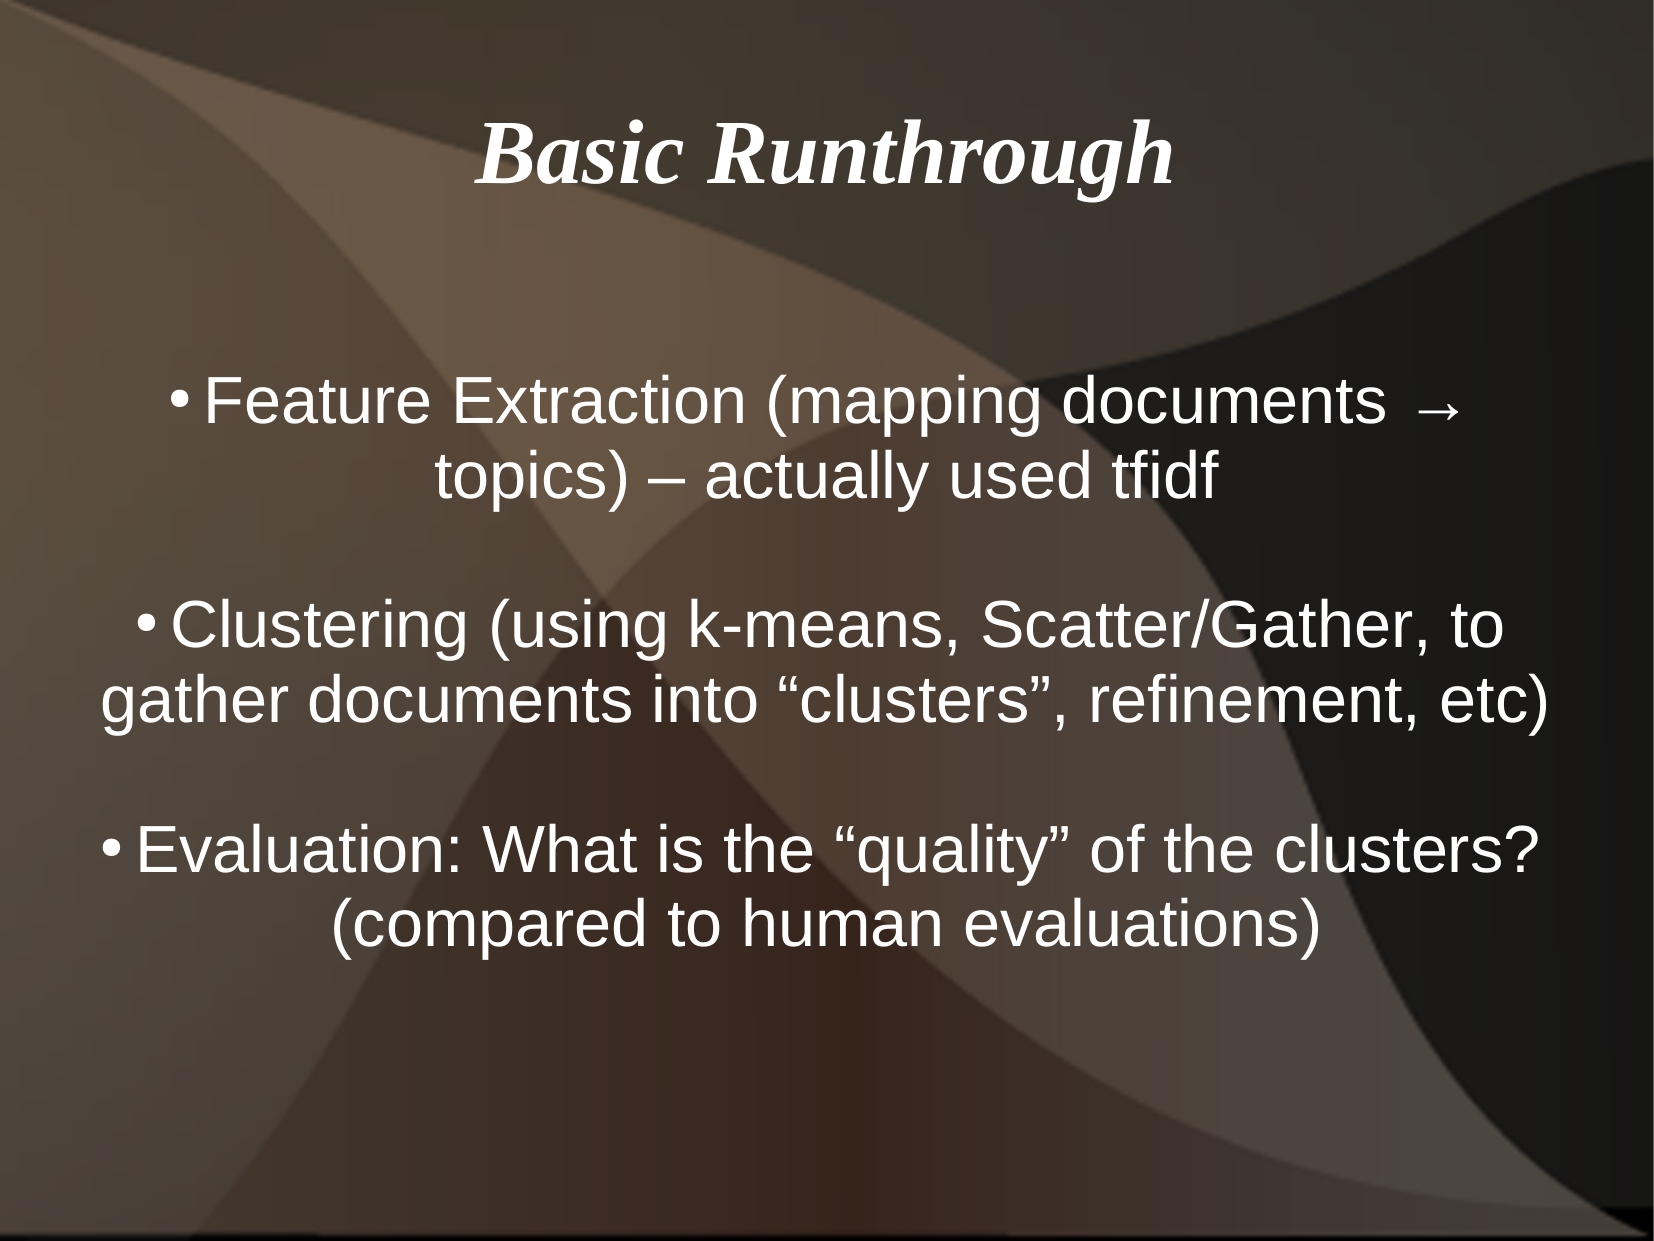

# Basic Runthrough
Feature Extraction (mapping documents → topics) – actually used tfidf
Clustering (using k-means, Scatter/Gather, to gather documents into “clusters”, refinement, etc)
Evaluation: What is the “quality” of the clusters? (compared to human evaluations)